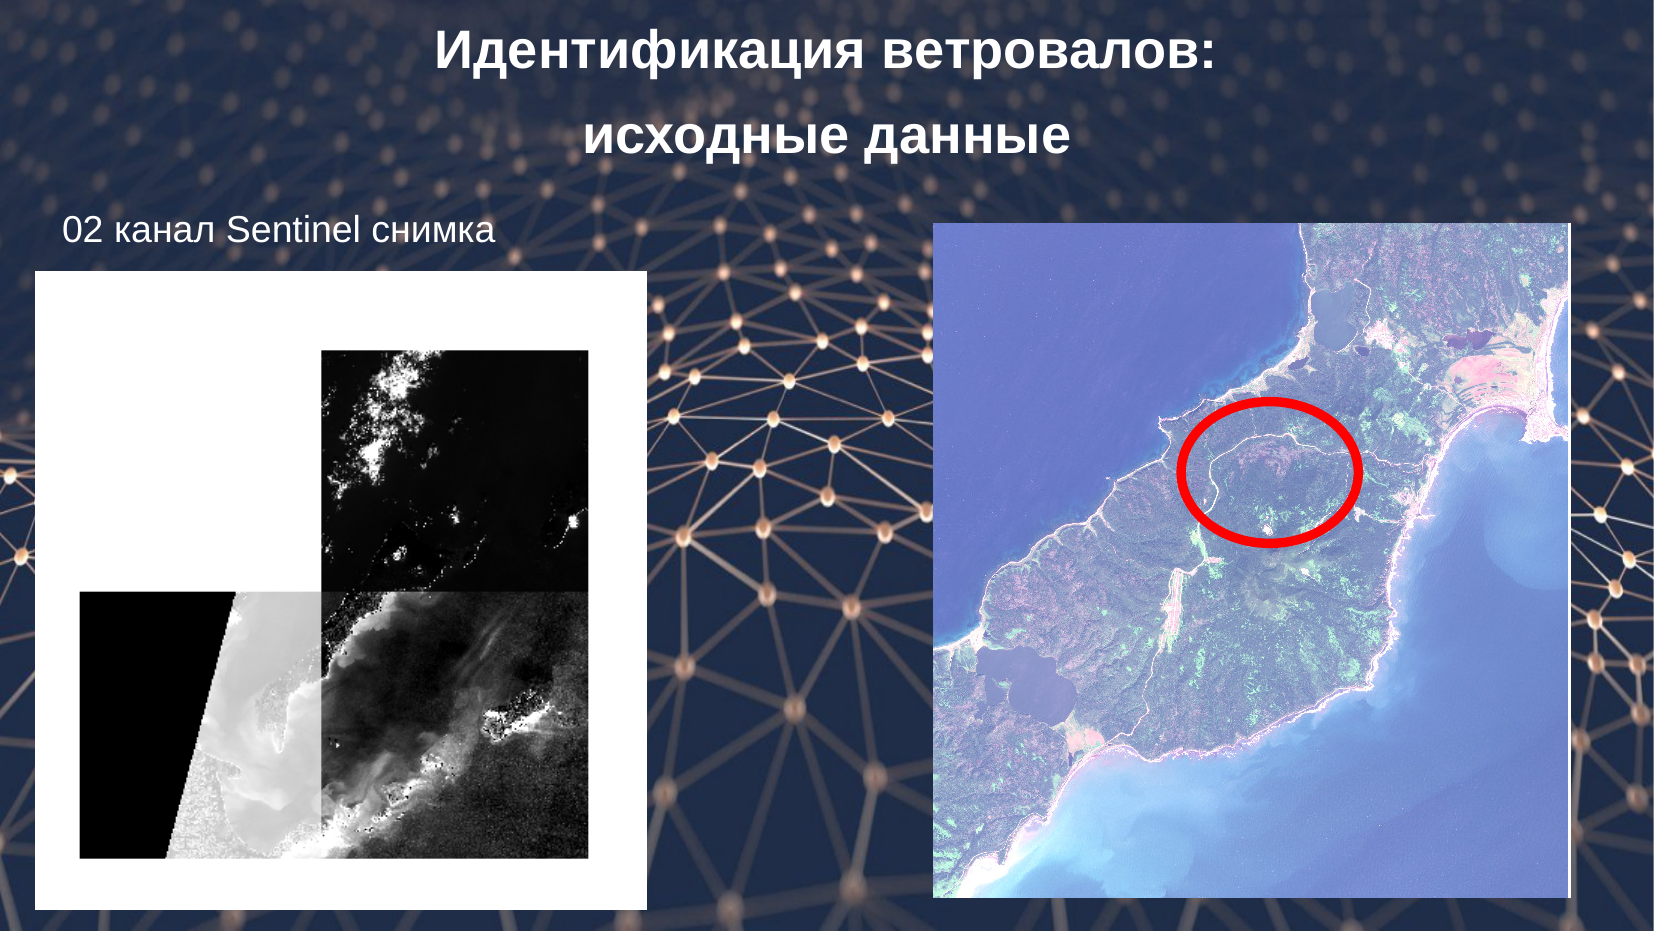

Идентификация ветровалов:
исходные данные
02 канал Sentinel снимка